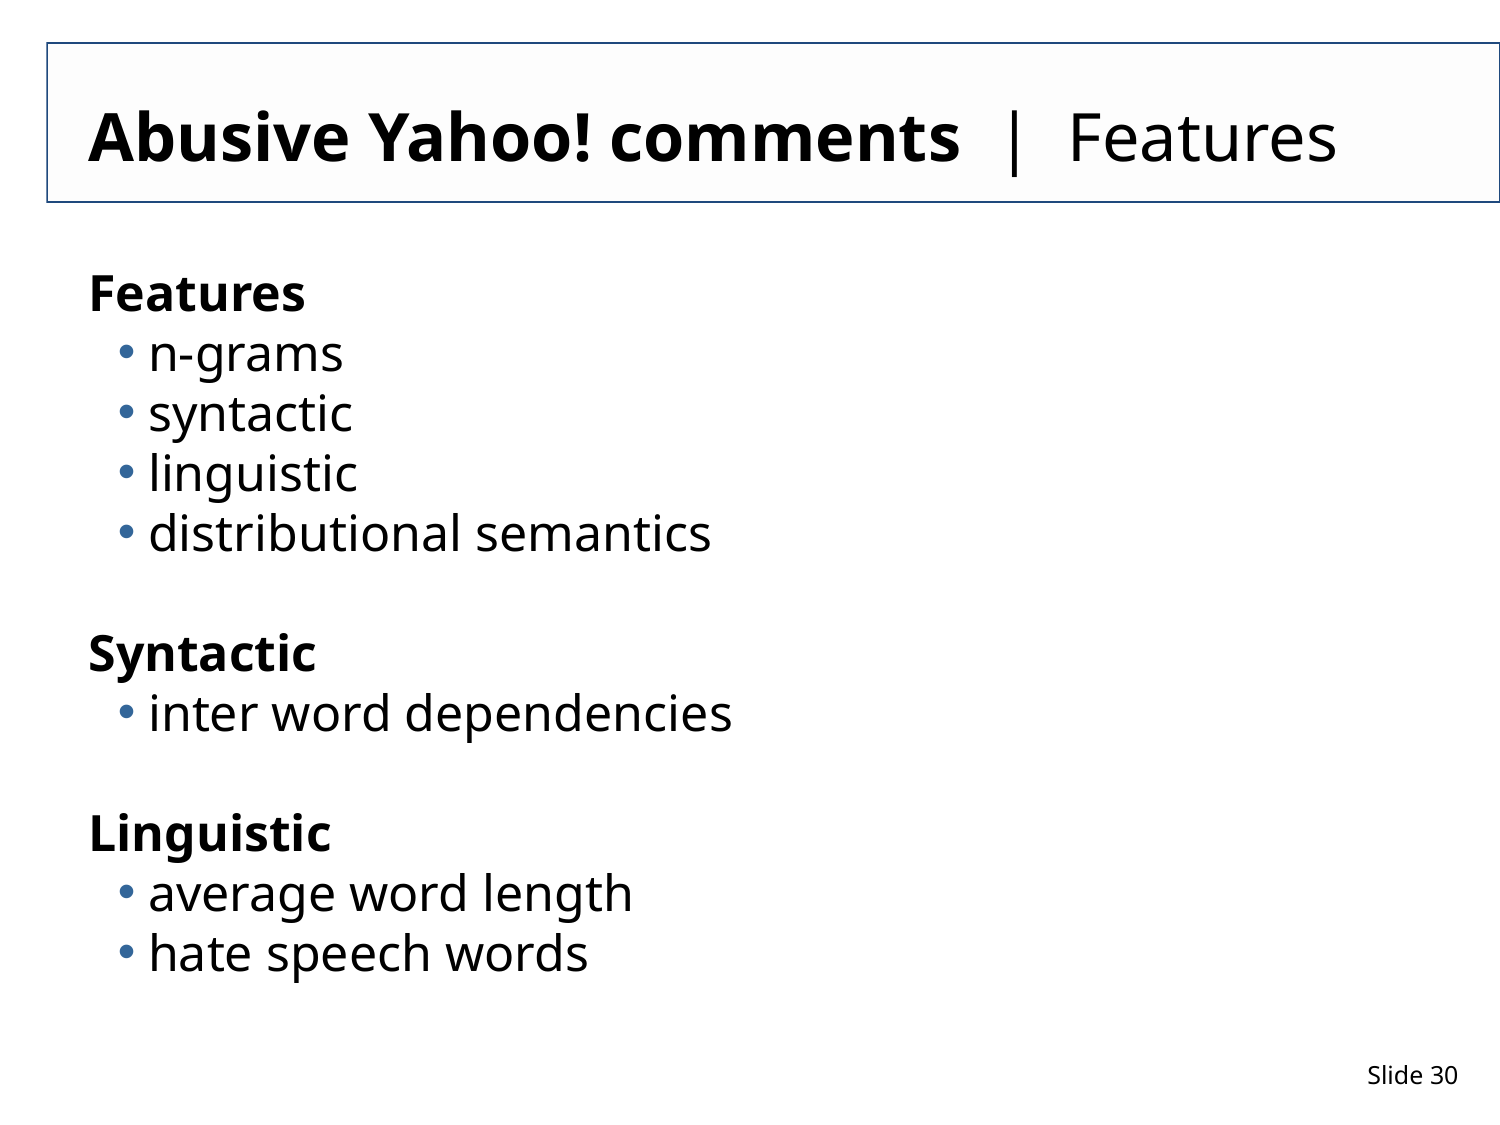

Abusive Yahoo! comments | Features
Features
n-grams
syntactic
linguistic
distributional semantics
Syntactic
inter word dependencies
Linguistic
average word length
hate speech words